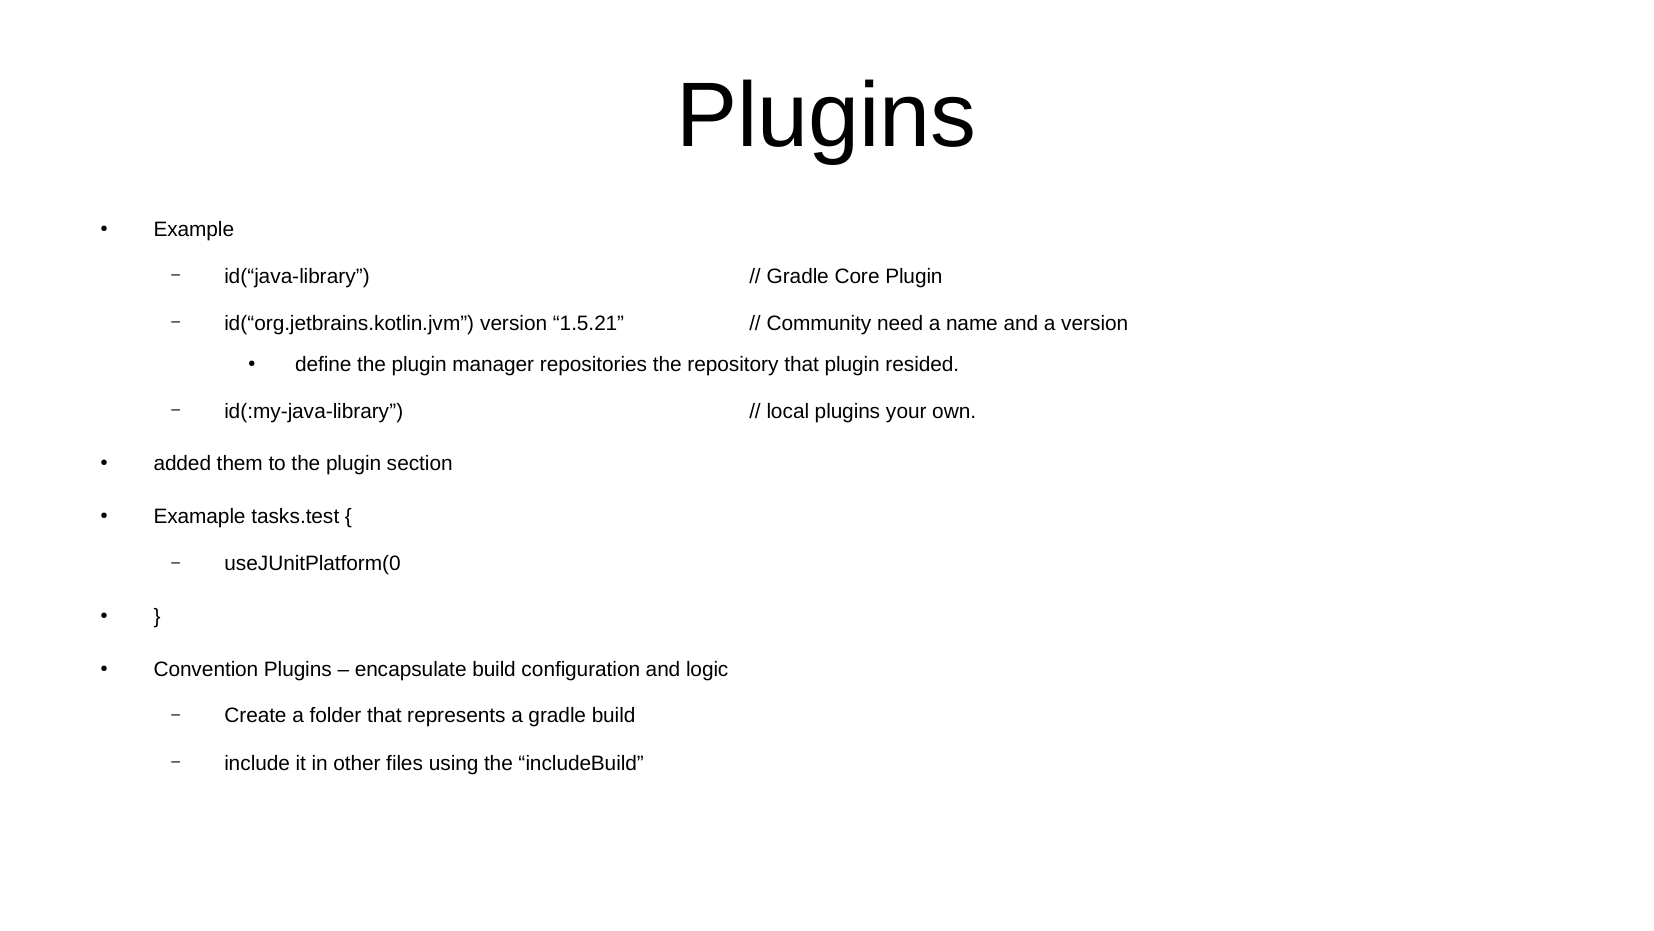

# Plugins
Example
id(“java-library”)						// Gradle Core Plugin
id(“org.jetbrains.kotlin.jvm”) version “1.5.21” 		// Community need a name and a version
define the plugin manager repositories the repository that plugin resided.
id(:my-java-library”)					// local plugins your own.
added them to the plugin section
Examaple tasks.test {
useJUnitPlatform(0
}
Convention Plugins – encapsulate build configuration and logic
Create a folder that represents a gradle build
include it in other files using the “includeBuild”